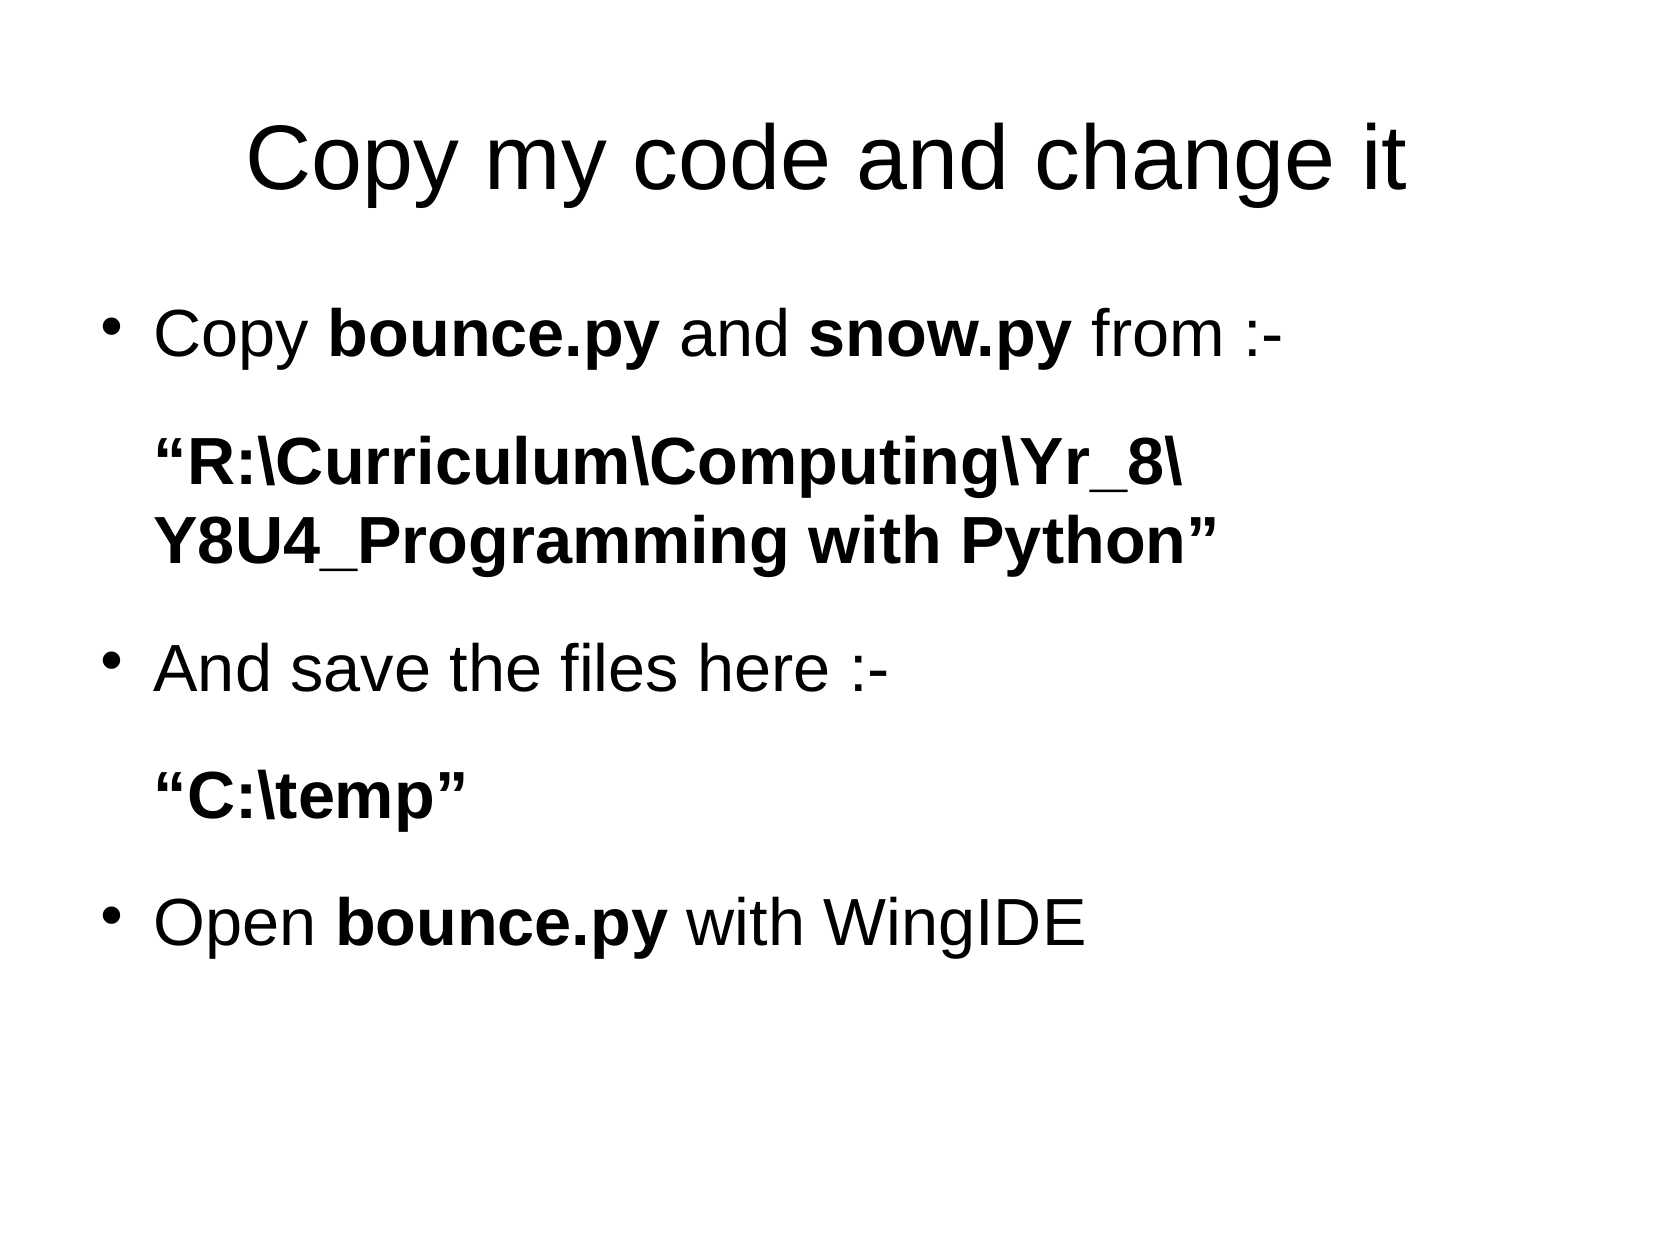

Copy my code and change it
Copy bounce.py and snow.py from :-
“R:\Curriculum\Computing\Yr_8\Y8U4_Programming with Python”
And save the files here :-
“C:\temp”
Open bounce.py with WingIDE